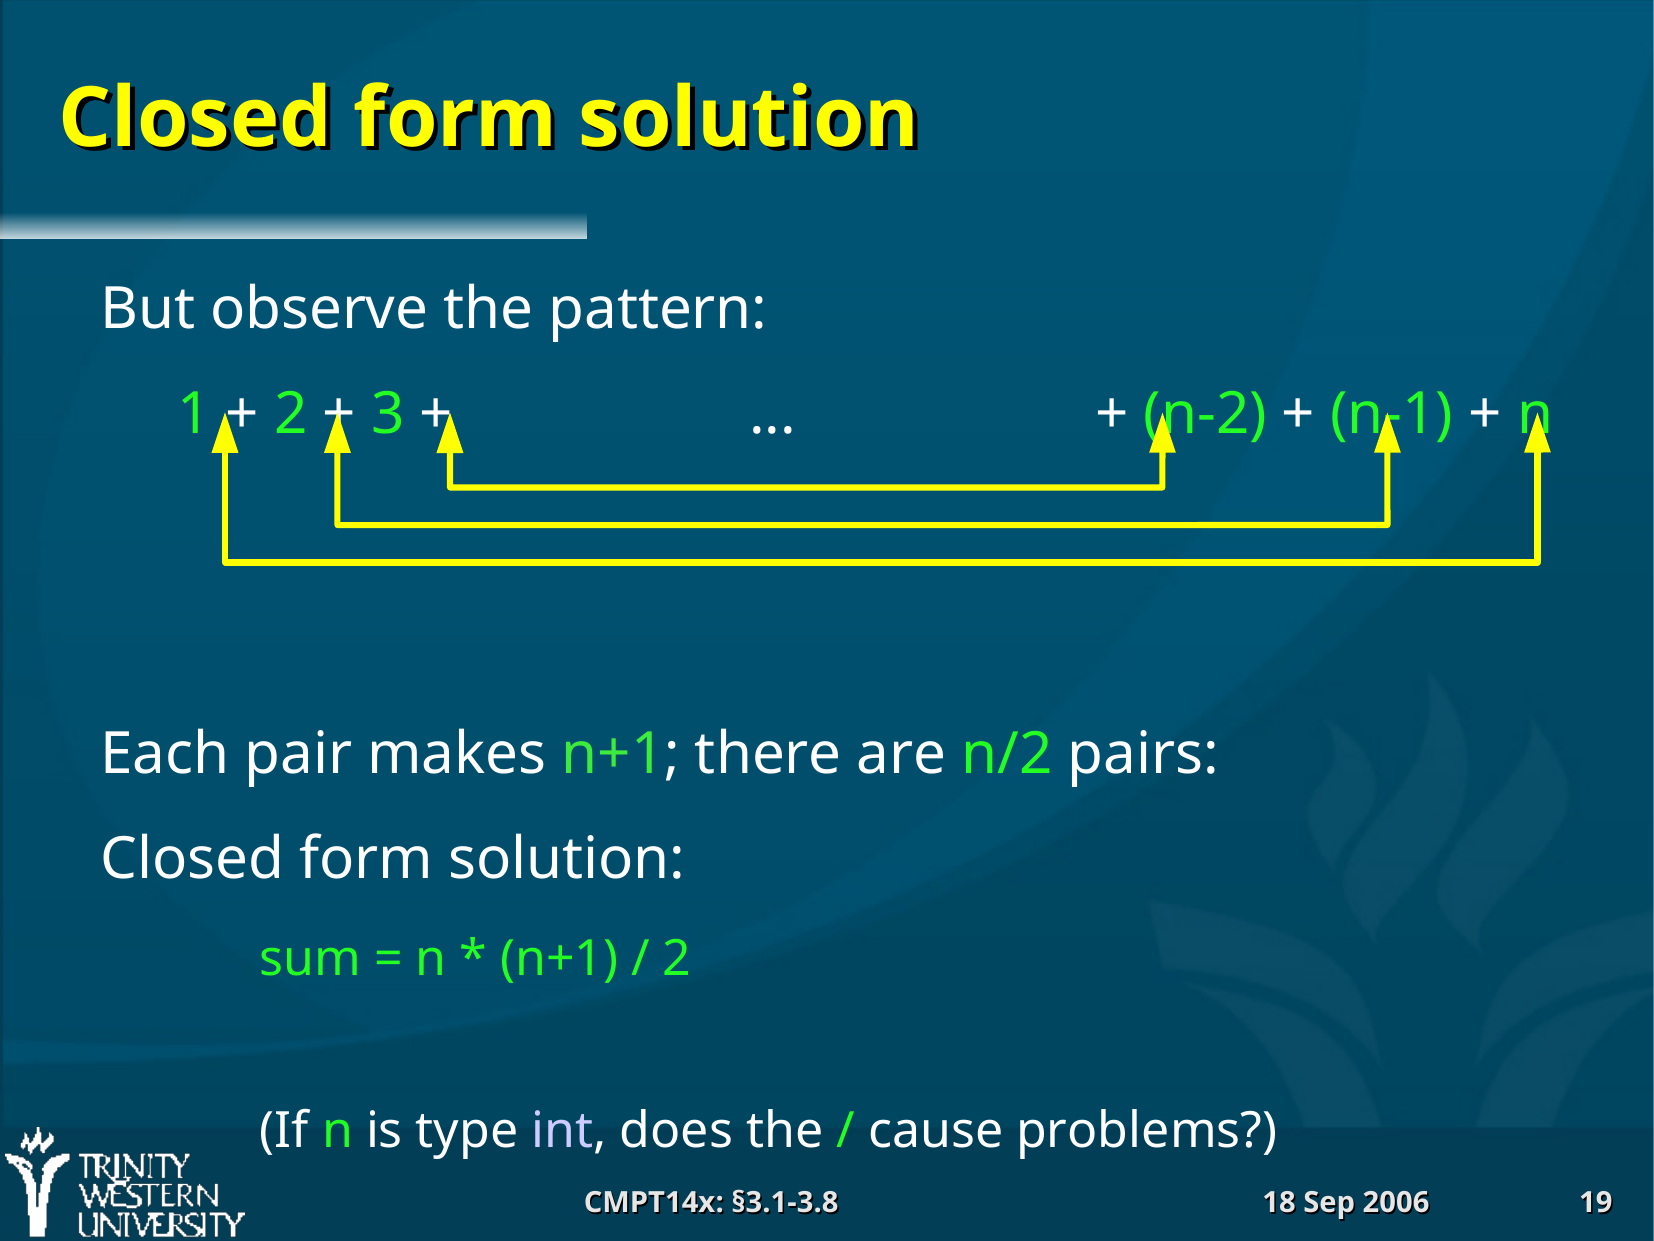

# Closed form solution
But observe the pattern:
1 + 2 + 3 +				...				 + (n-2) + (n-1) + n
Each pair makes n+1; there are n/2 pairs:
Closed form solution:
sum = n * (n+1) / 2
(If n is type int, does the / cause problems?)
CMPT14x: §3.1-3.8
18 Sep 2006
19